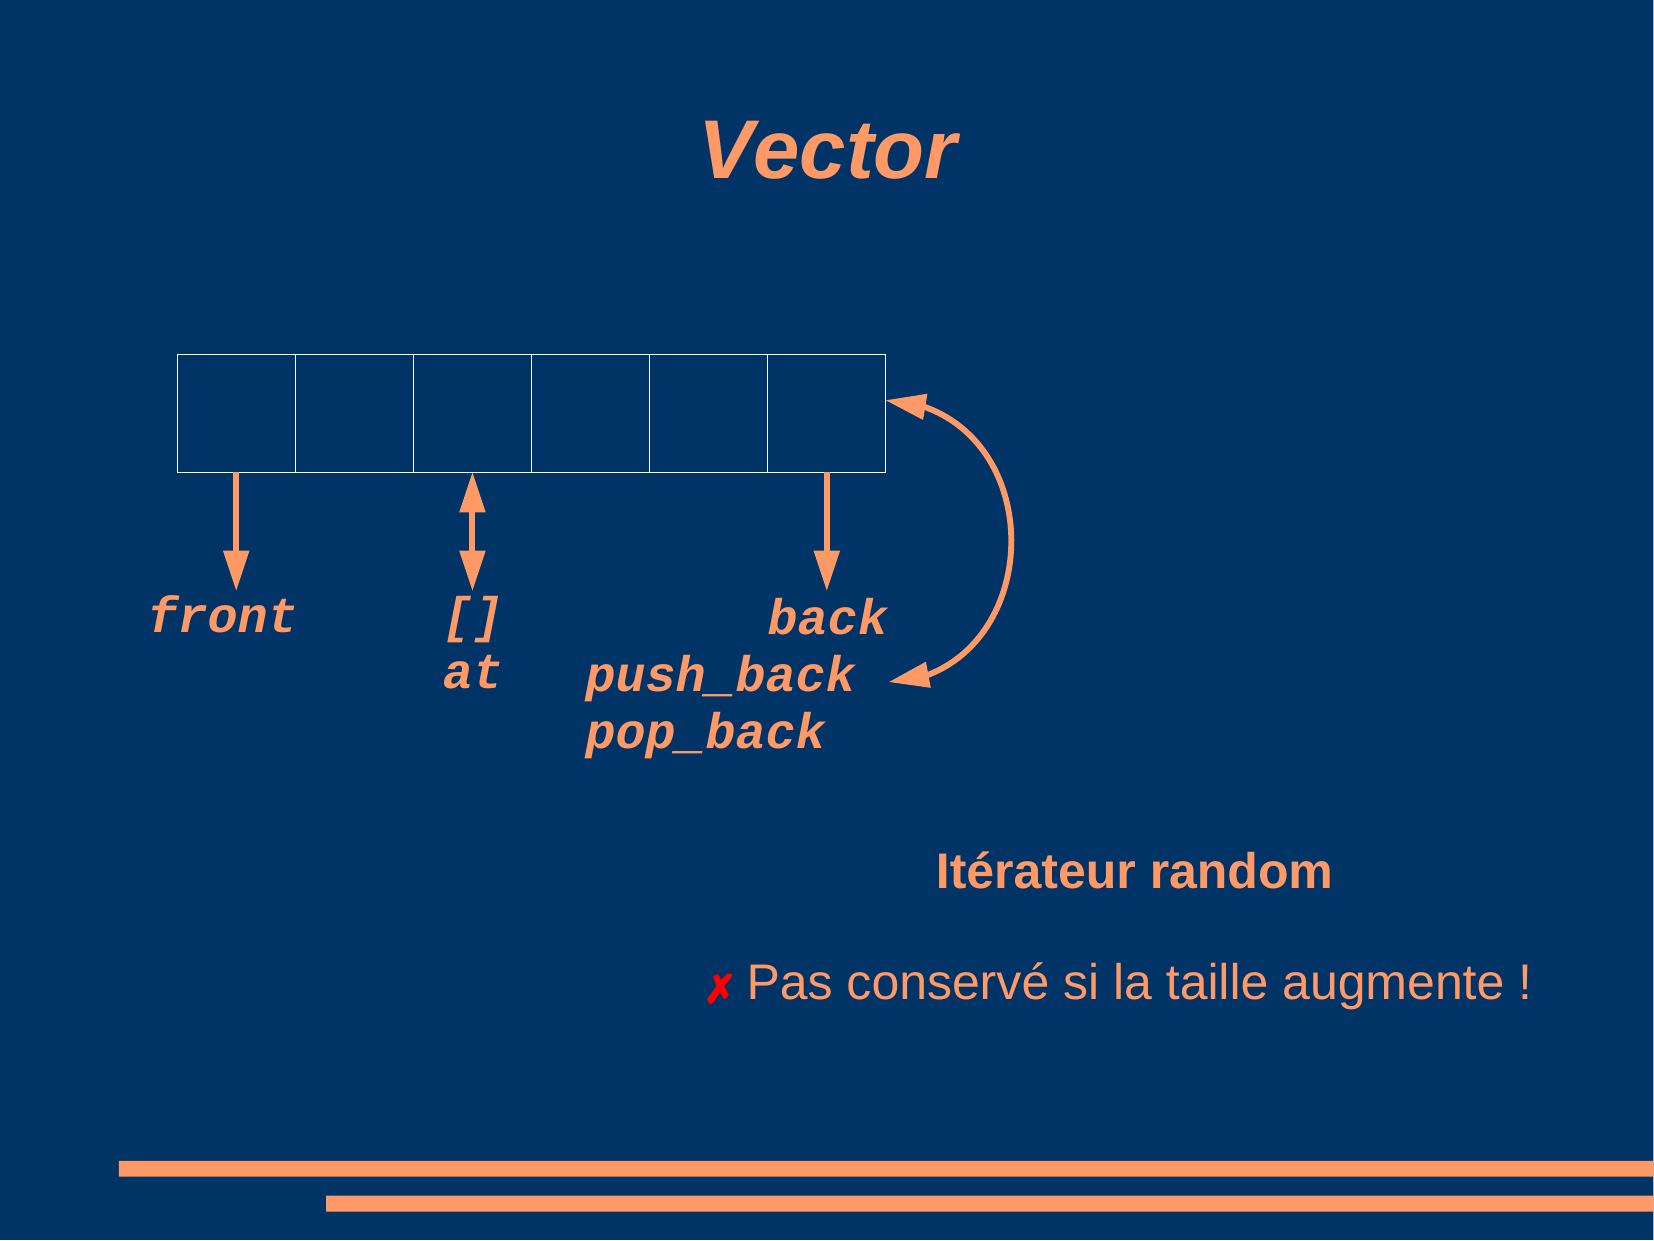

# Vector
front
[]
at
back
push_back
pop_back
Itérateur random
 Pas conservé si la taille augmente !